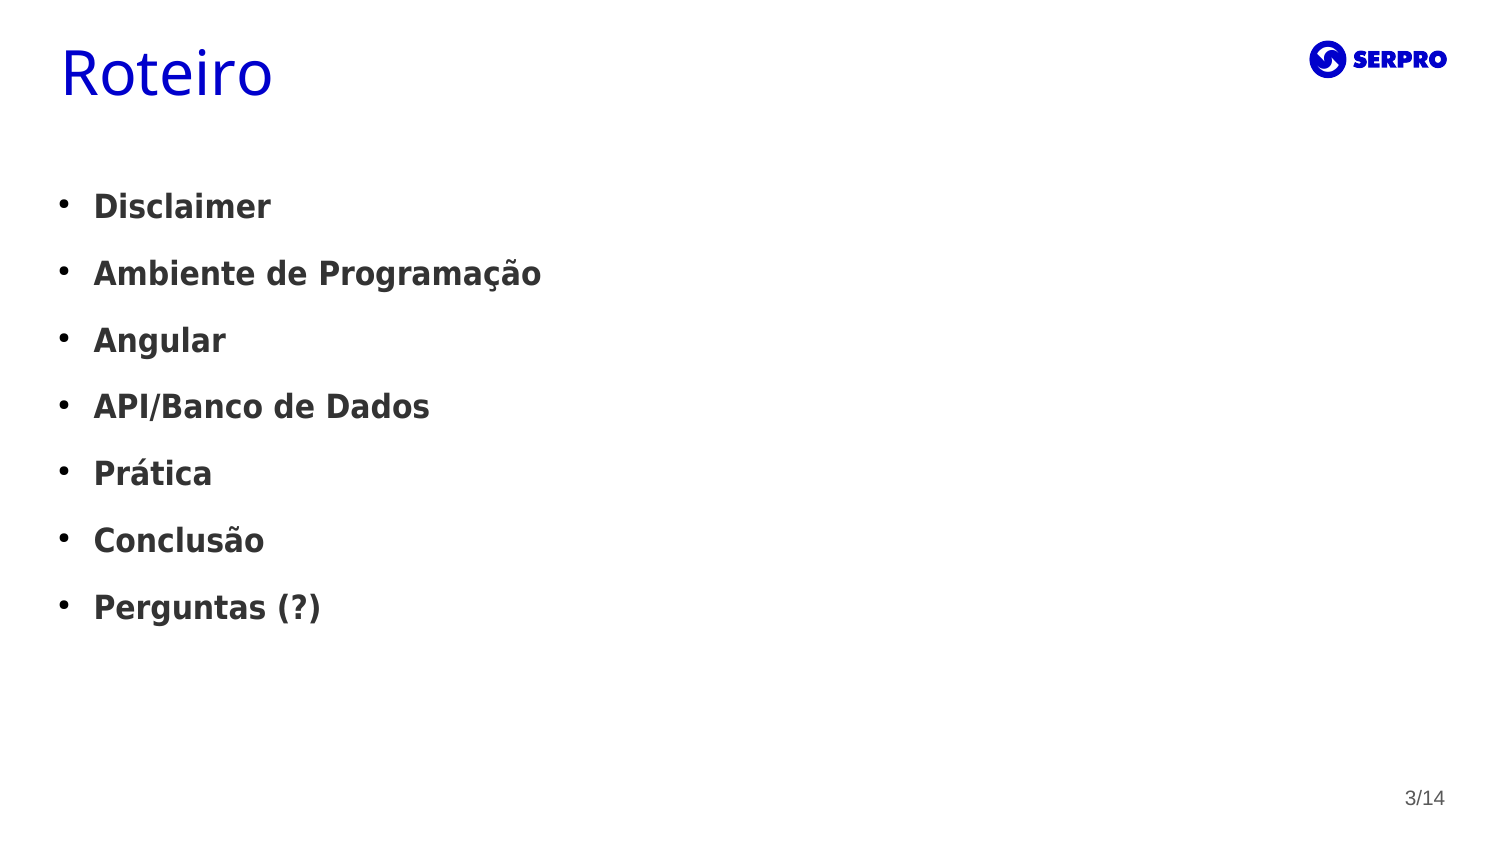

# Roteiro
Disclaimer
Ambiente de Programação
Angular
API/Banco de Dados
Prática
Conclusão
Perguntas (?)